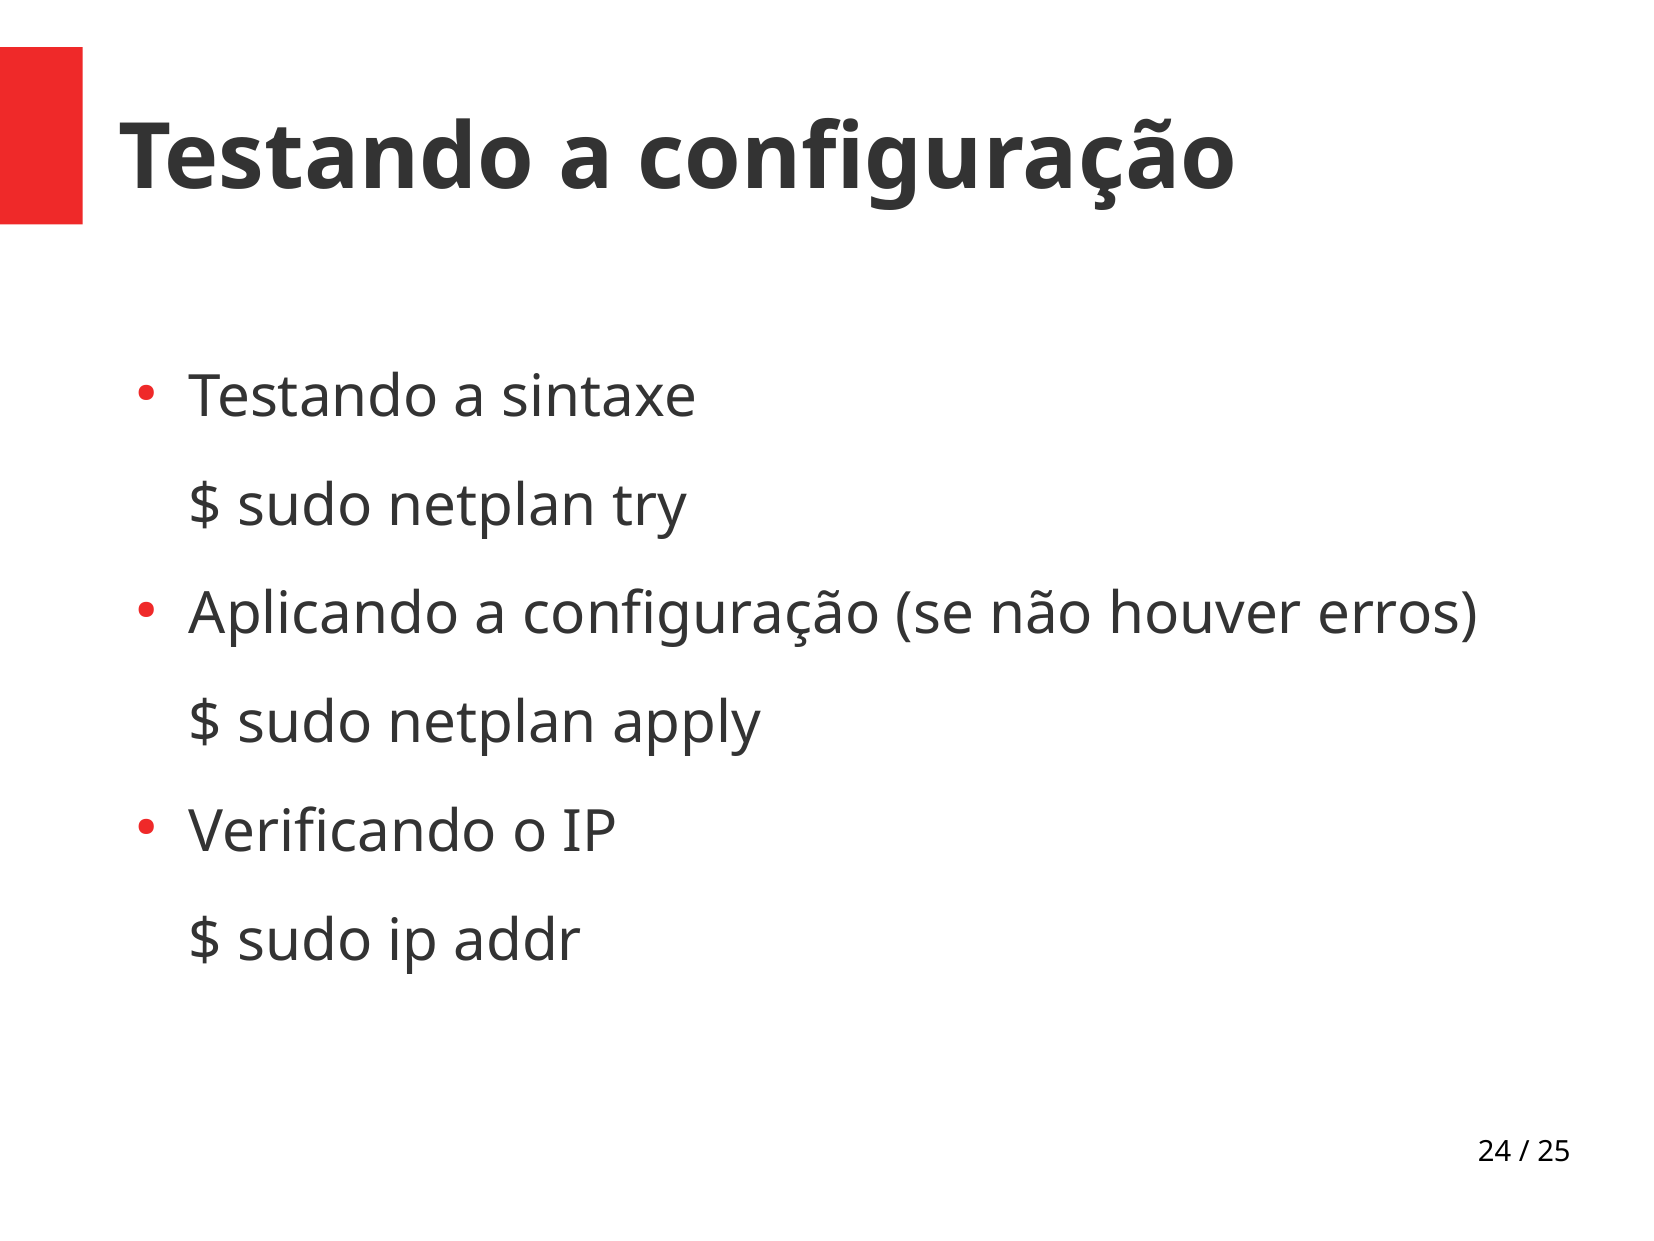

# Testando a configuração
Testando a sintaxe
$ sudo netplan try
Aplicando a configuração (se não houver erros)
$ sudo netplan apply
Verificando o IP
$ sudo ip addr
24